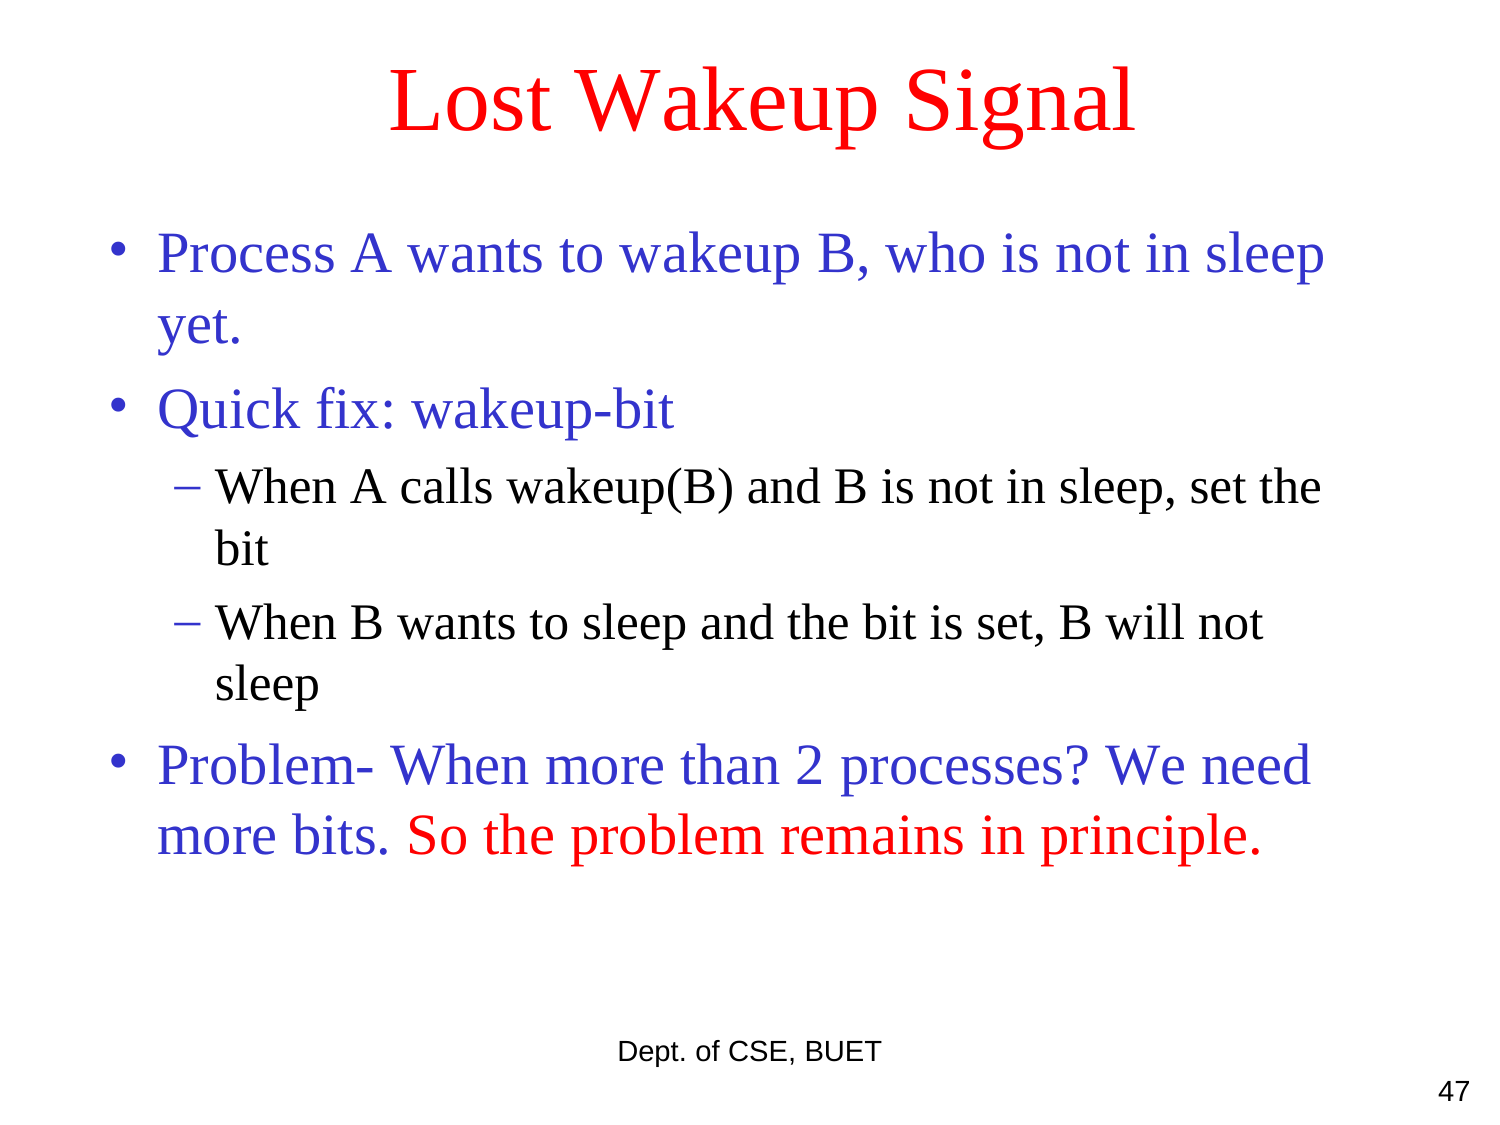

Lost Wakeup Signal
Process A wants to wakeup B, who is not in sleep yet.
Quick fix: wakeup-bit
When A calls wakeup(B) and B is not in sleep, set the bit
When B wants to sleep and the bit is set, B will not sleep
Problem- When more than 2 processes? We need more bits. So the problem remains in principle.
Dept. of CSE, BUET